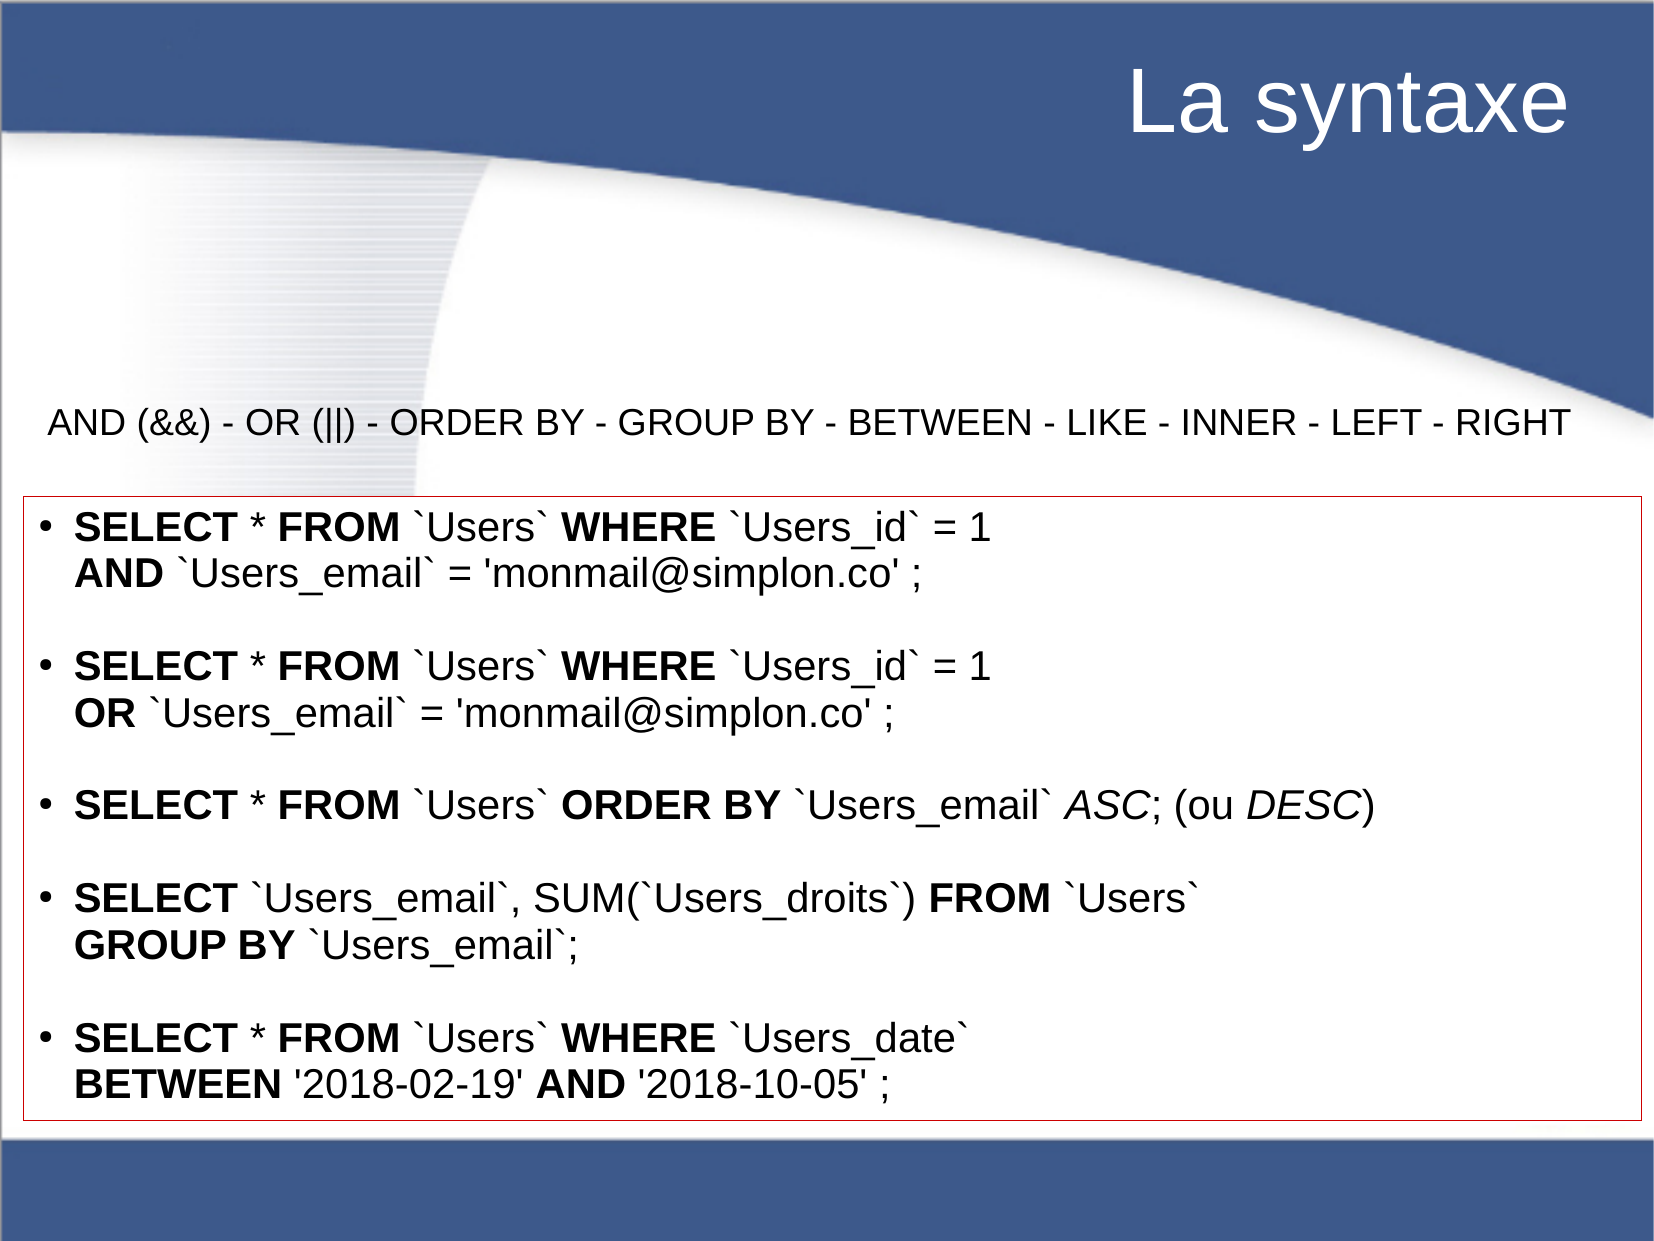

# La syntaxe
AND (&&) - OR (||) - ORDER BY - GROUP BY - BETWEEN - LIKE - INNER - LEFT - RIGHT
SELECT * FROM `Users` WHERE `Users_id` = 1
AND `Users_email` = 'monmail@simplon.co' ;
SELECT * FROM `Users` WHERE `Users_id` = 1
OR `Users_email` = 'monmail@simplon.co' ;
SELECT * FROM `Users` ORDER BY `Users_email` ASC; (ou DESC)
SELECT `Users_email`, SUM(`Users_droits`) FROM `Users`
GROUP BY `Users_email`;
SELECT * FROM `Users` WHERE `Users_date`
BETWEEN '2018-02-19' AND '2018-10-05' ;